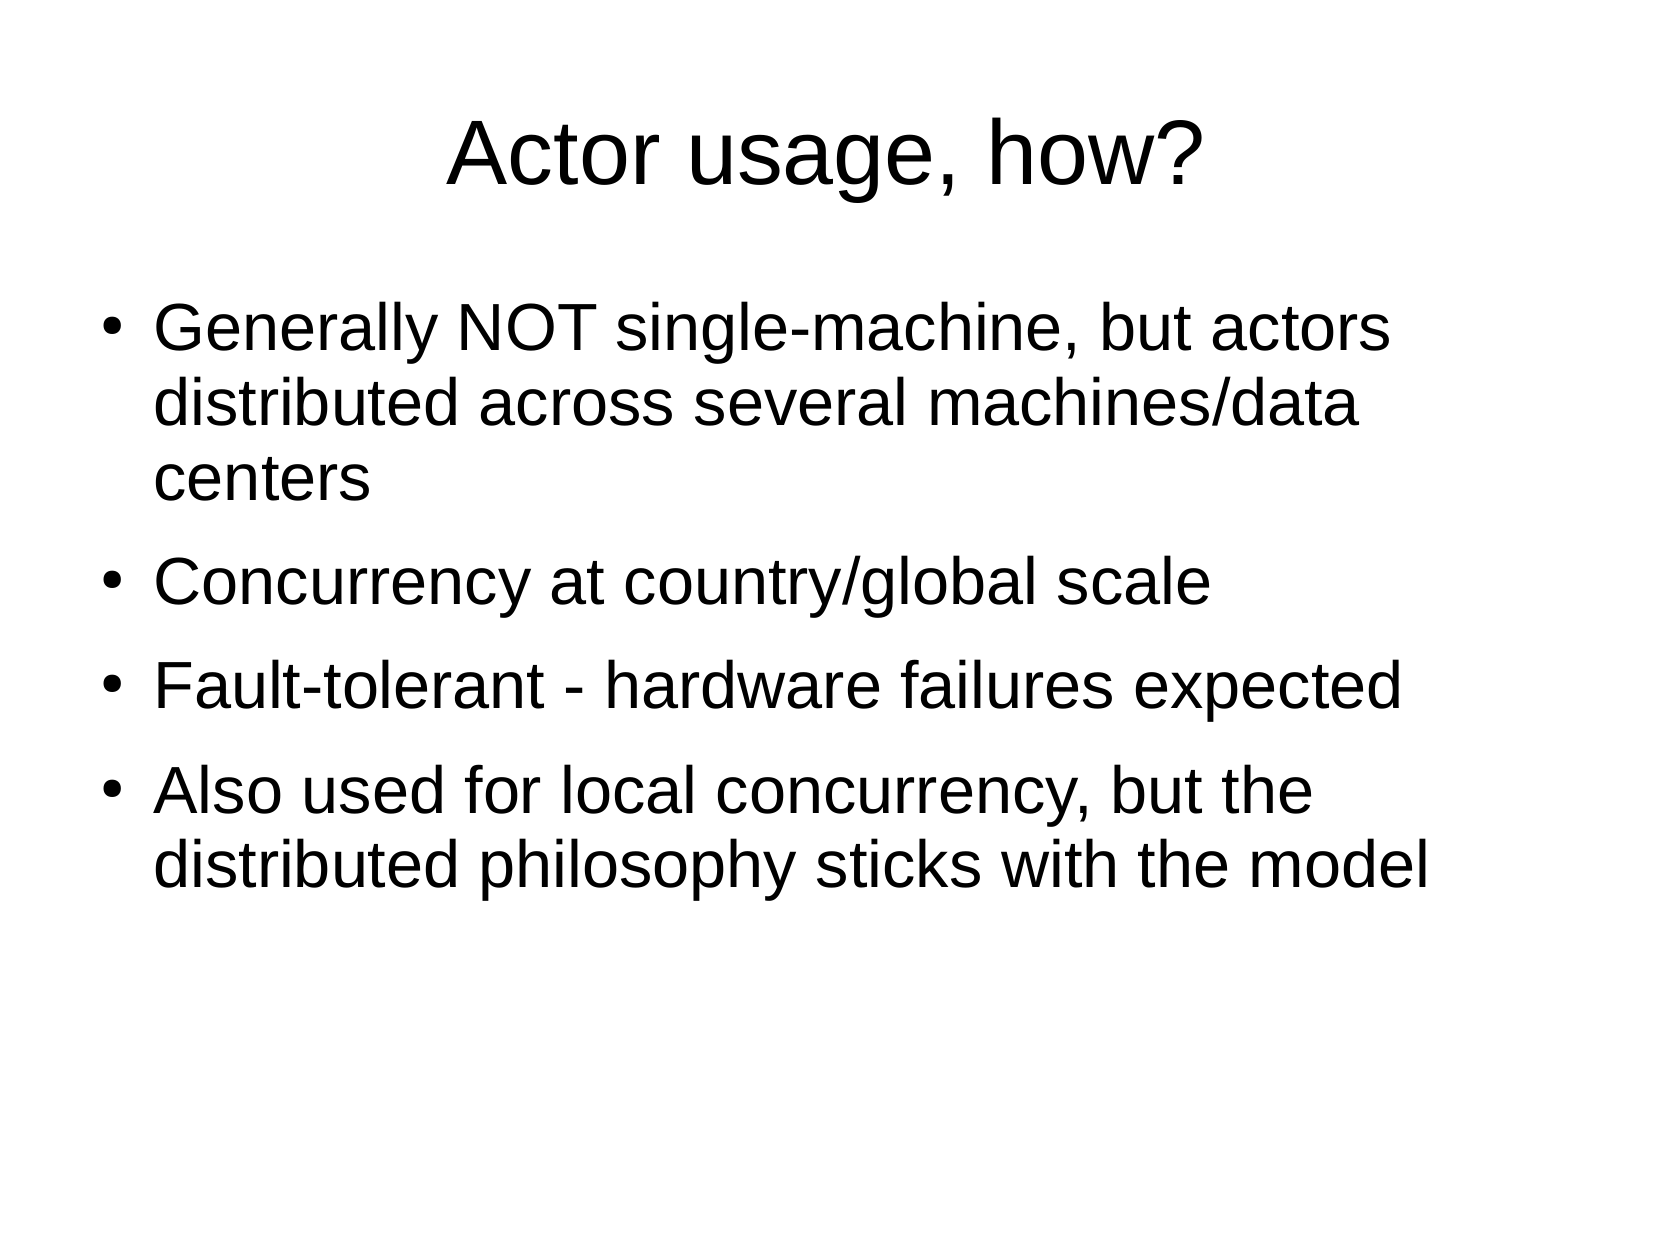

# Actor usage, how?
Generally NOT single-machine, but actors distributed across several machines/data centers
Concurrency at country/global scale
Fault-tolerant - hardware failures expected
Also used for local concurrency, but the distributed philosophy sticks with the model